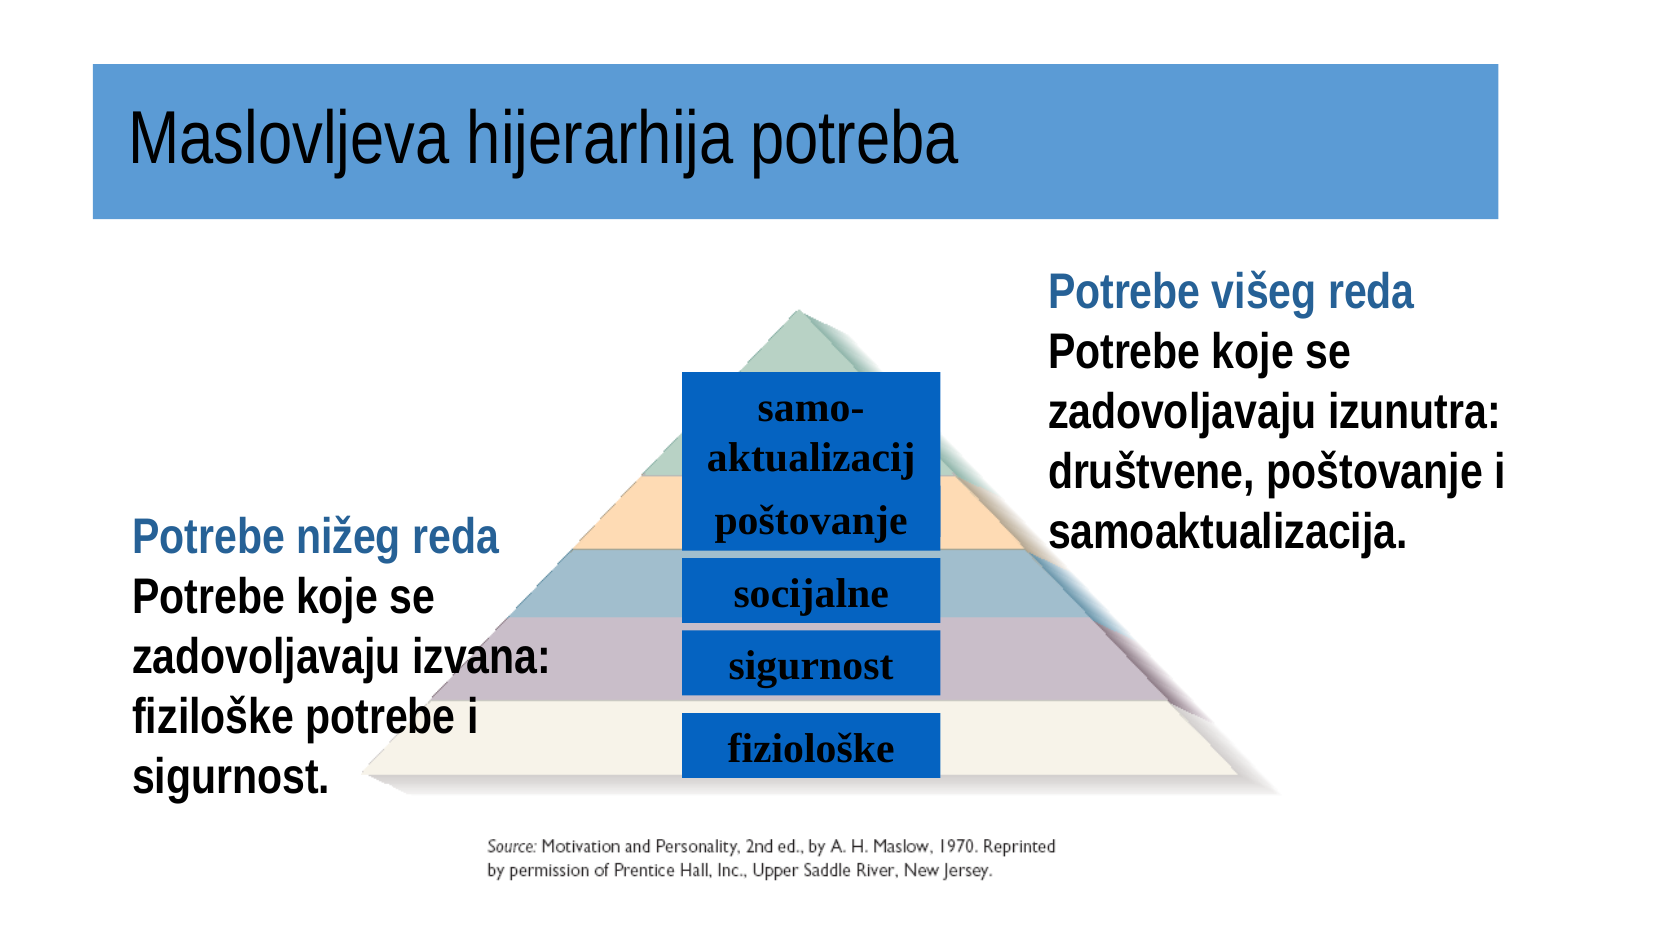

# Maslovljeva hijerarhija potreba
Potrebe višeg reda
Potrebe koje se zadovoljavaju izunutra: društvene, poštovanje i samoaktualizacija.
samo-
aktualizacija
poštovanje
Potrebe nižeg reda
Potrebe koje se zadovoljavaju izvana: fiziloške potrebe i sigurnost.
socijalne
sigurnost
fiziološke